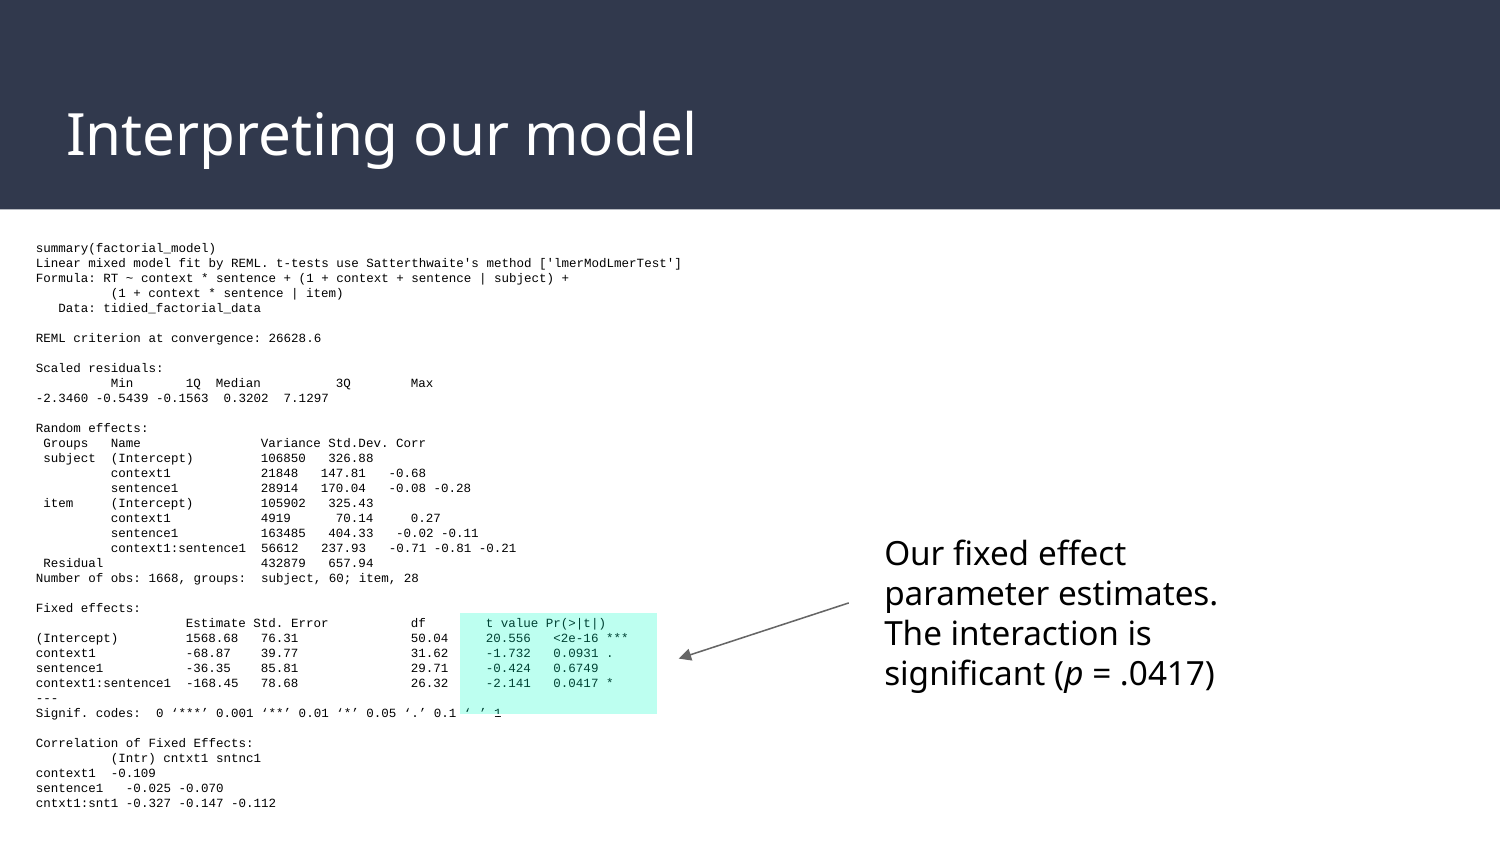

# Interpreting our model
summary(factorial_model)
Linear mixed model fit by REML. t-tests use Satterthwaite's method ['lmerModLmerTest']
Formula: RT ~ context * sentence + (1 + context + sentence | subject) +
	(1 + context * sentence | item)
 Data: tidied_factorial_data
REML criterion at convergence: 26628.6
Scaled residuals:
	Min 	1Q Median 	3Q 	Max
-2.3460 -0.5439 -0.1563 0.3202 7.1297
Random effects:
 Groups Name 	Variance Std.Dev. Corr
 subject (Intercept) 	106850 326.88
 	context1 	21848 147.81 -0.68
 	sentence1 	28914 170.04 -0.08 -0.28
 item 	(Intercept) 	105902 325.43
 	context1 	4919	70.14	0.27
 	sentence1 	163485 404.33 -0.02 -0.11
 	context1:sentence1 56612 237.93 -0.71 -0.81 -0.21
 Residual 	432879 657.94
Number of obs: 1668, groups: subject, 60; item, 28
Fixed effects:
 	Estimate Std. Error 	df 	t value Pr(>|t|)
(Intercept) 	1568.68 	76.31 		50.04 	20.556 <2e-16 ***
context1 	-68.87 	39.77 		31.62 	-1.732 0.0931 .
sentence1 	-36.35 	85.81 		29.71 	-0.424 0.6749
context1:sentence1 -168.45 	78.68 		26.32 	-2.141 0.0417 *
---
Signif. codes: 0 ‘***’ 0.001 ‘**’ 0.01 ‘*’ 0.05 ‘.’ 0.1 ‘ ’ 1
Correlation of Fixed Effects:
 	(Intr) cntxt1 sntnc1
context1	-0.109
sentence1 -0.025 -0.070
cntxt1:snt1 -0.327 -0.147 -0.112
Our fixed effect parameter estimates. The interaction is significant (p = .0417)